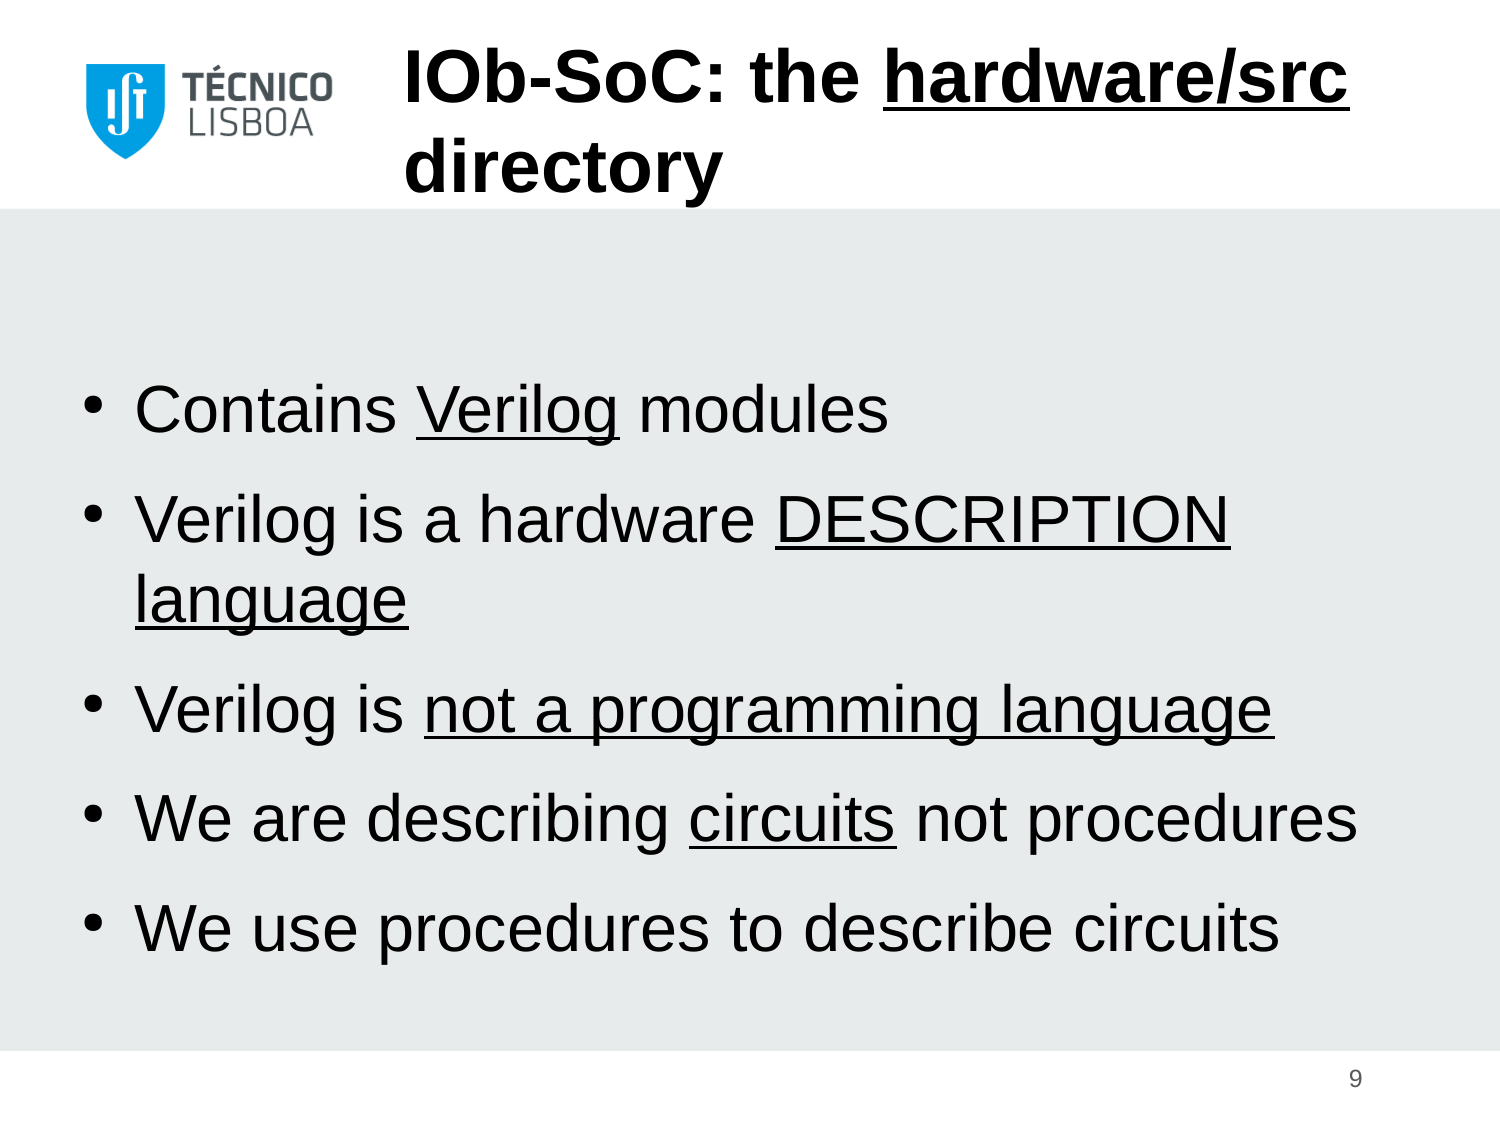

# IOb-SoC: the hardware/src directory
Contains Verilog modules
Verilog is a hardware DESCRIPTION language
Verilog is not a programming language
We are describing circuits not procedures
We use procedures to describe circuits
9